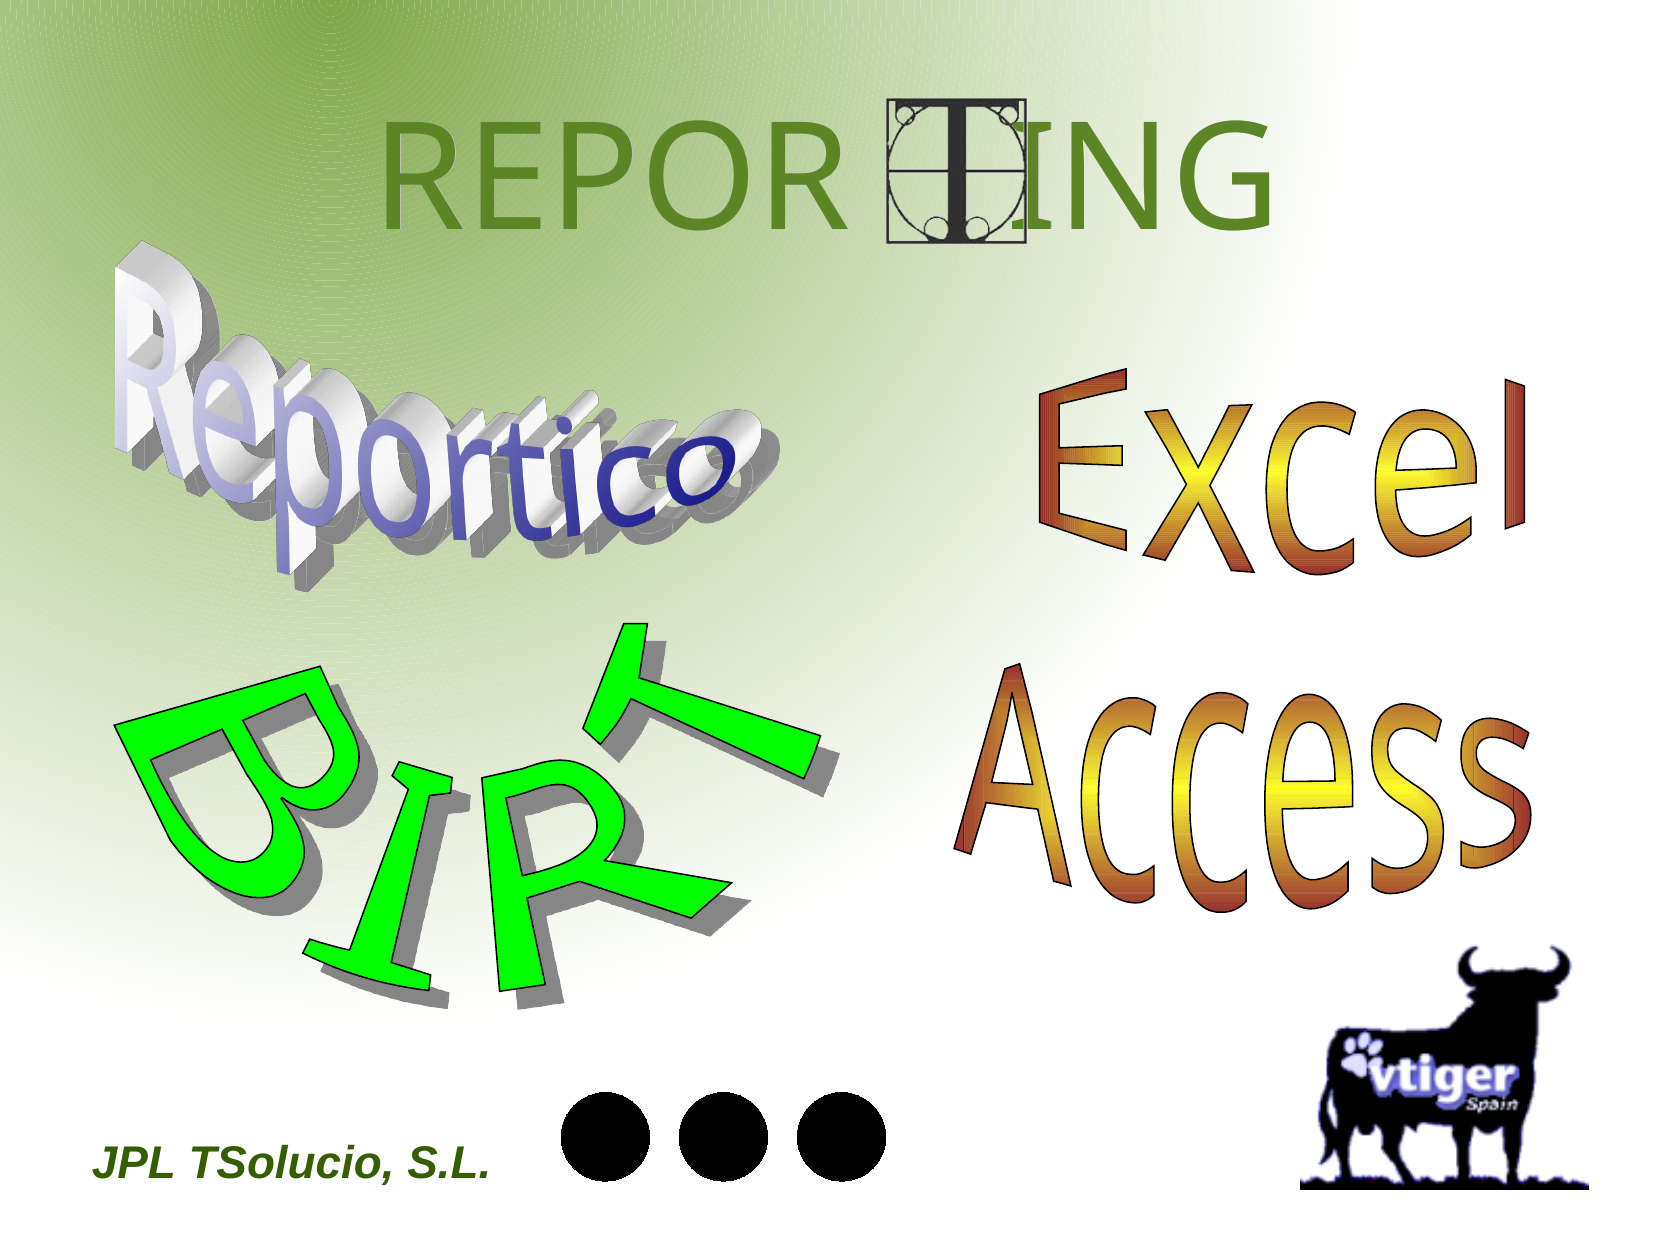

# REPOR ING
BIRT
Reportico
Excel
Access